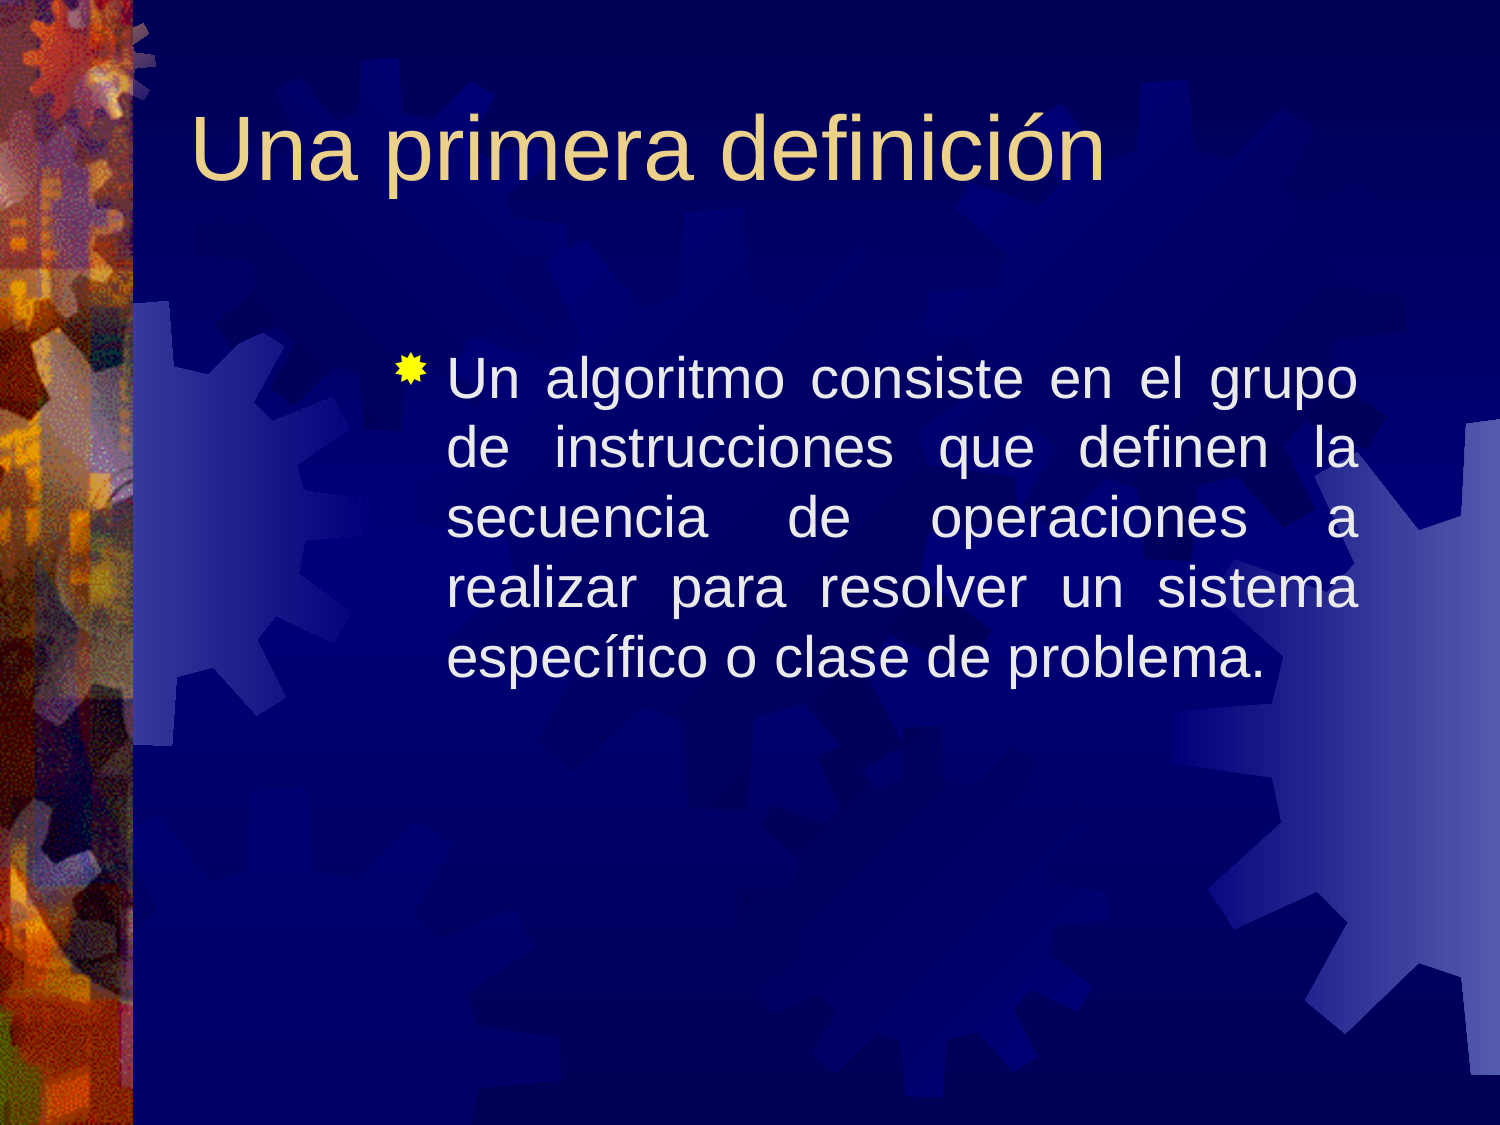

# Una primera definición
Un algoritmo consiste en el grupo de instrucciones que definen la secuencia de operaciones a realizar para resolver un sistema específico o clase de problema.